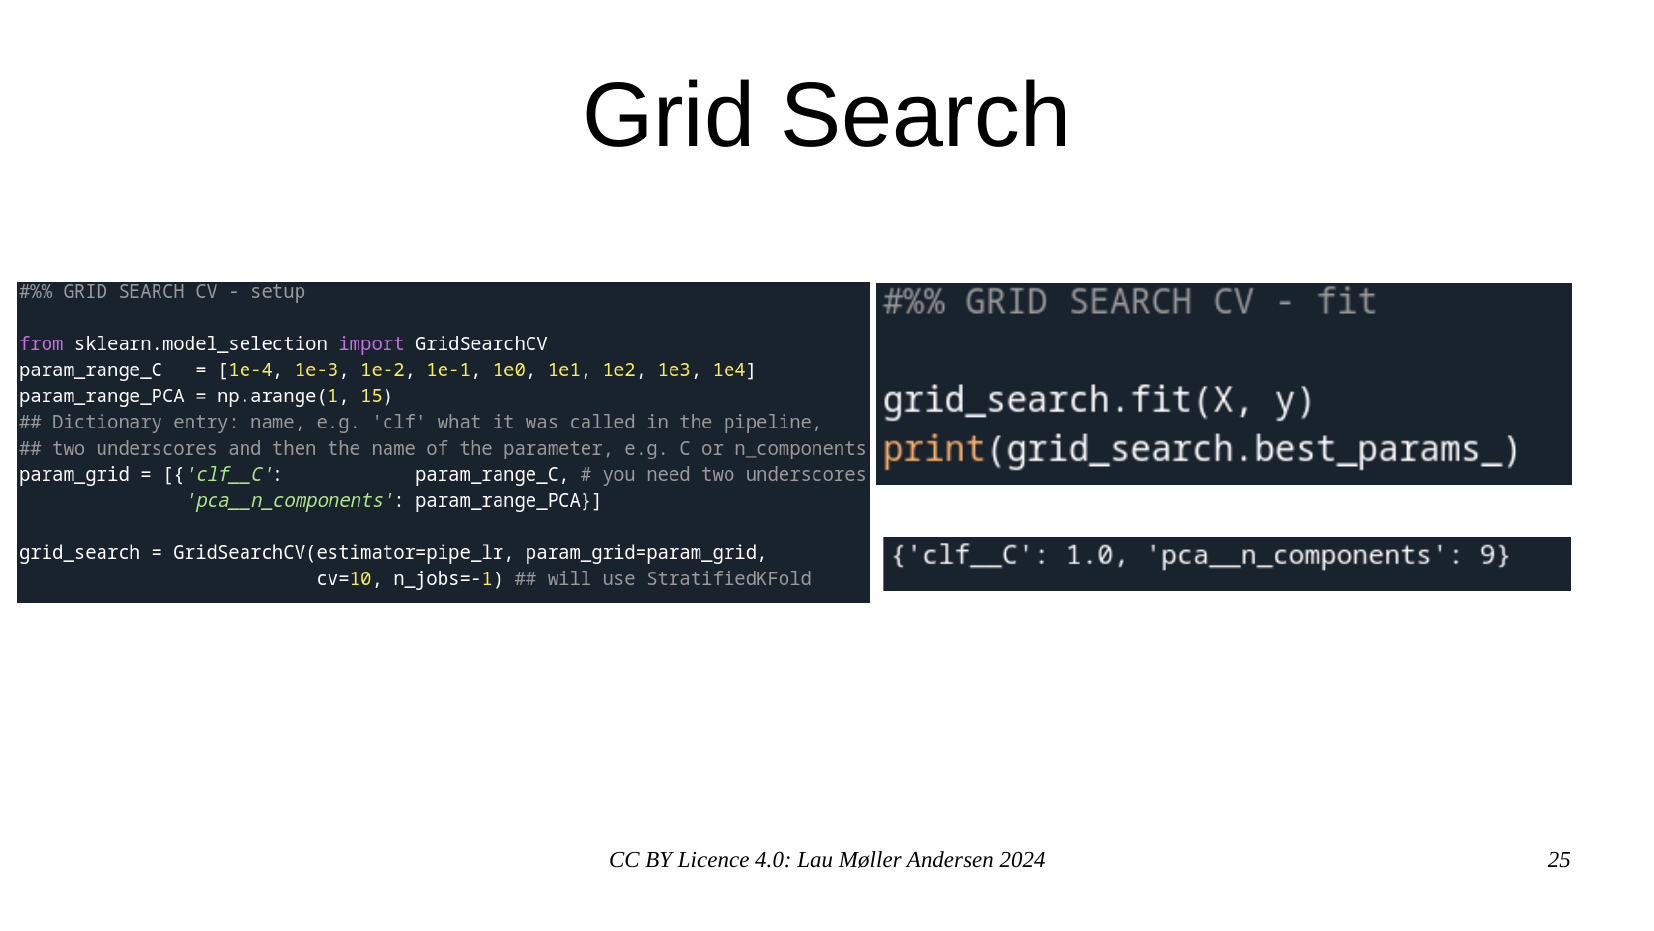

# Grid Search
CC BY Licence 4.0: Lau Møller Andersen 2024
25